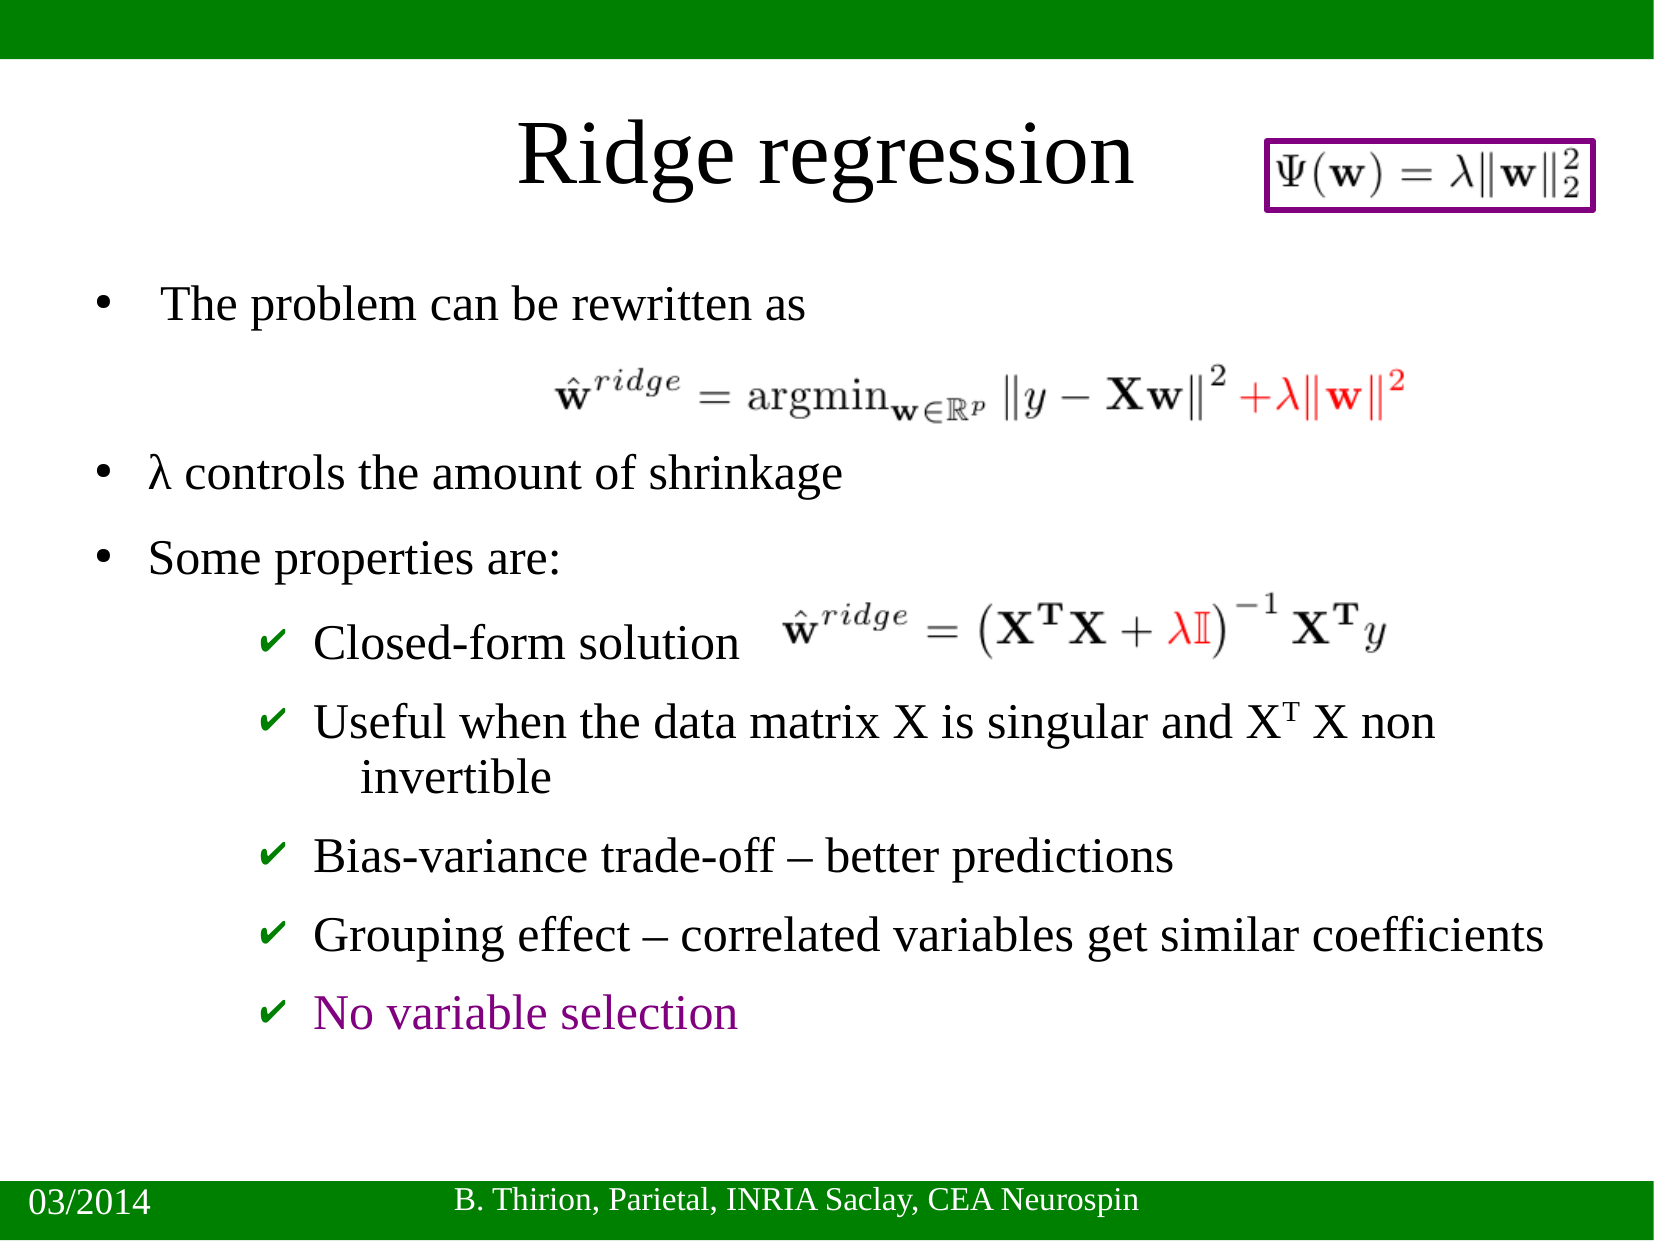

# Ridge regression
 The problem can be rewritten as
λ controls the amount of shrinkage
Some properties are:
Closed-form solution
Useful when the data matrix X is singular and XT X non invertible
Bias-variance trade-off – better predictions
Grouping effect – correlated variables get similar coefficients
No variable selection